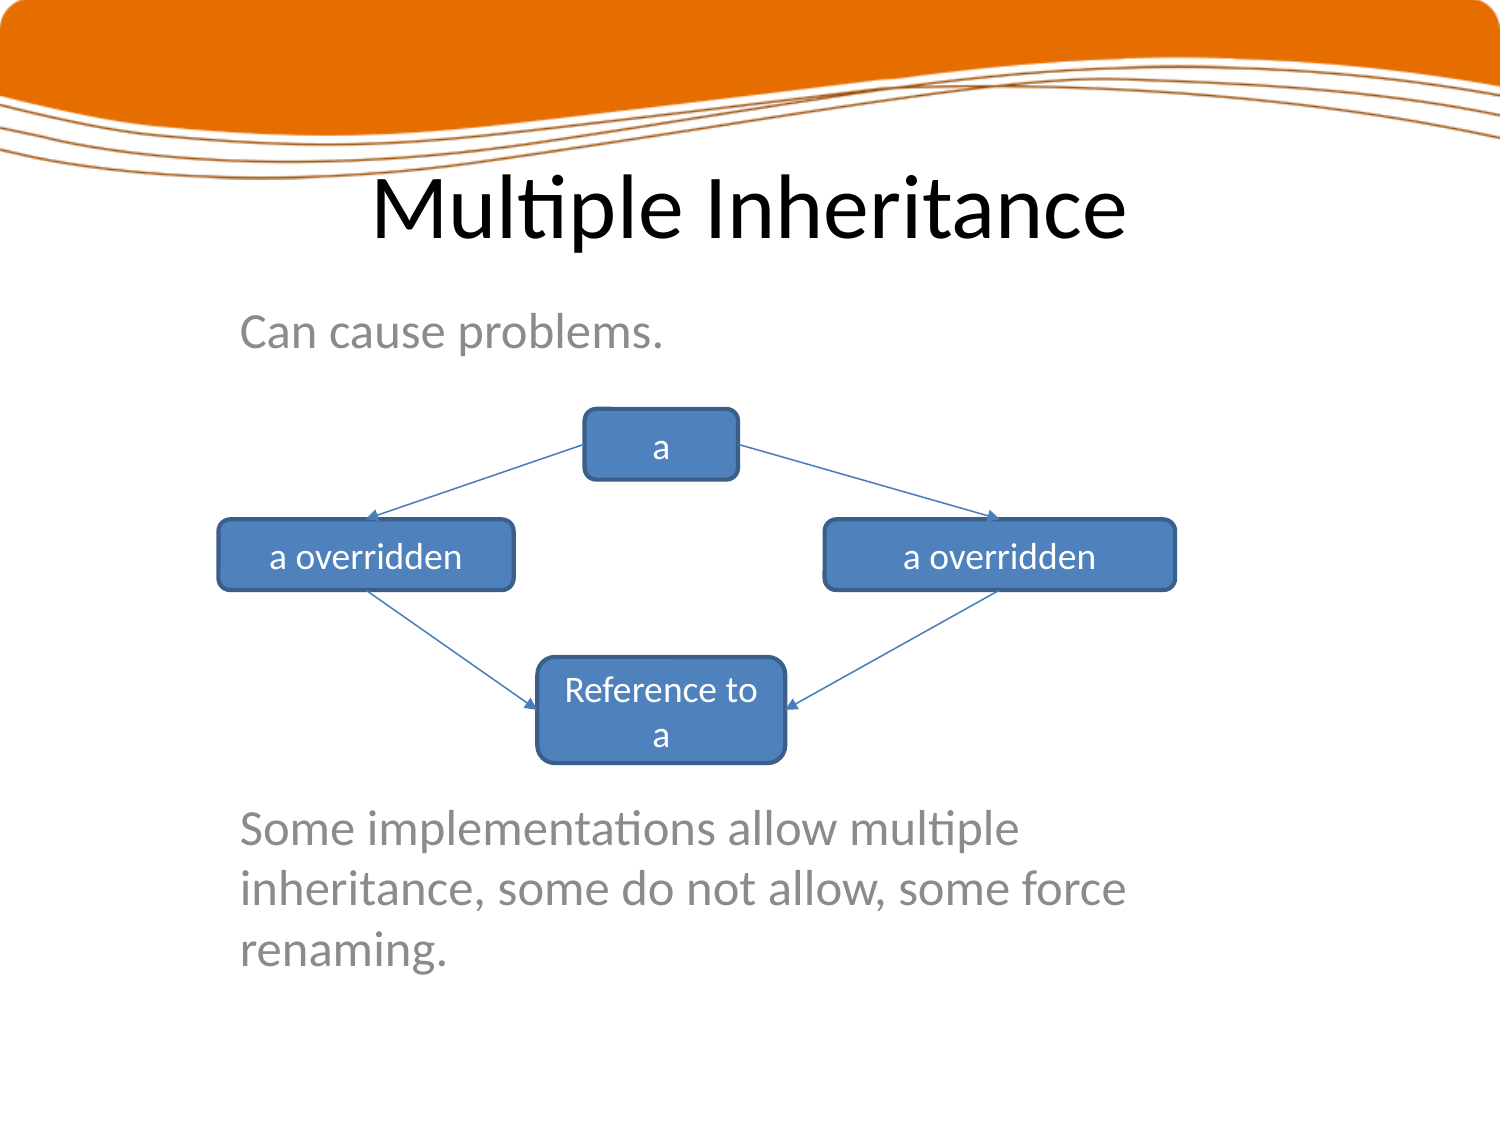

Multiple Inheritance
Can cause problems.
Some implementations allow multiple inheritance, some do not allow, some force renaming.
a
a overridden
a overridden
Reference to a